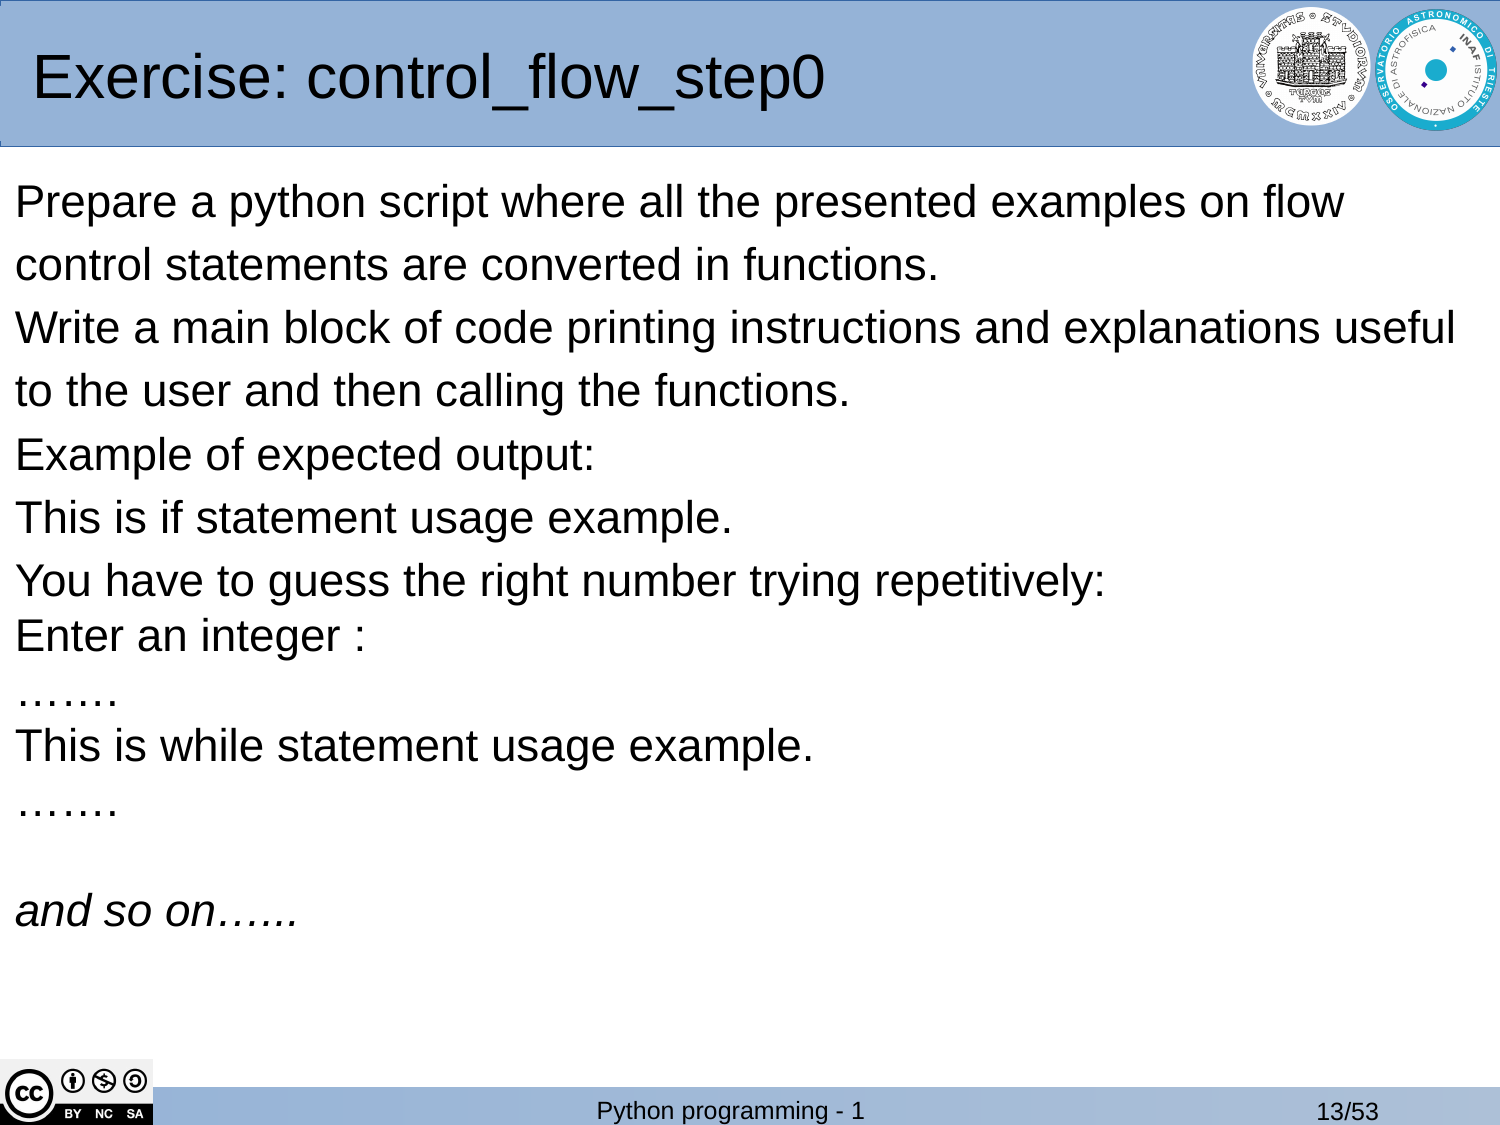

Exercise: control_flow_step0
# Prepare a python script where all the presented examples on flow control statements are converted in functions.
Write a main block of code printing instructions and explanations useful to the user and then calling the functions.
Example of expected output:
This is if statement usage example.
You have to guess the right number trying repetitively:
Enter an integer :
…….
This is while statement usage example.
…….
and so on…...